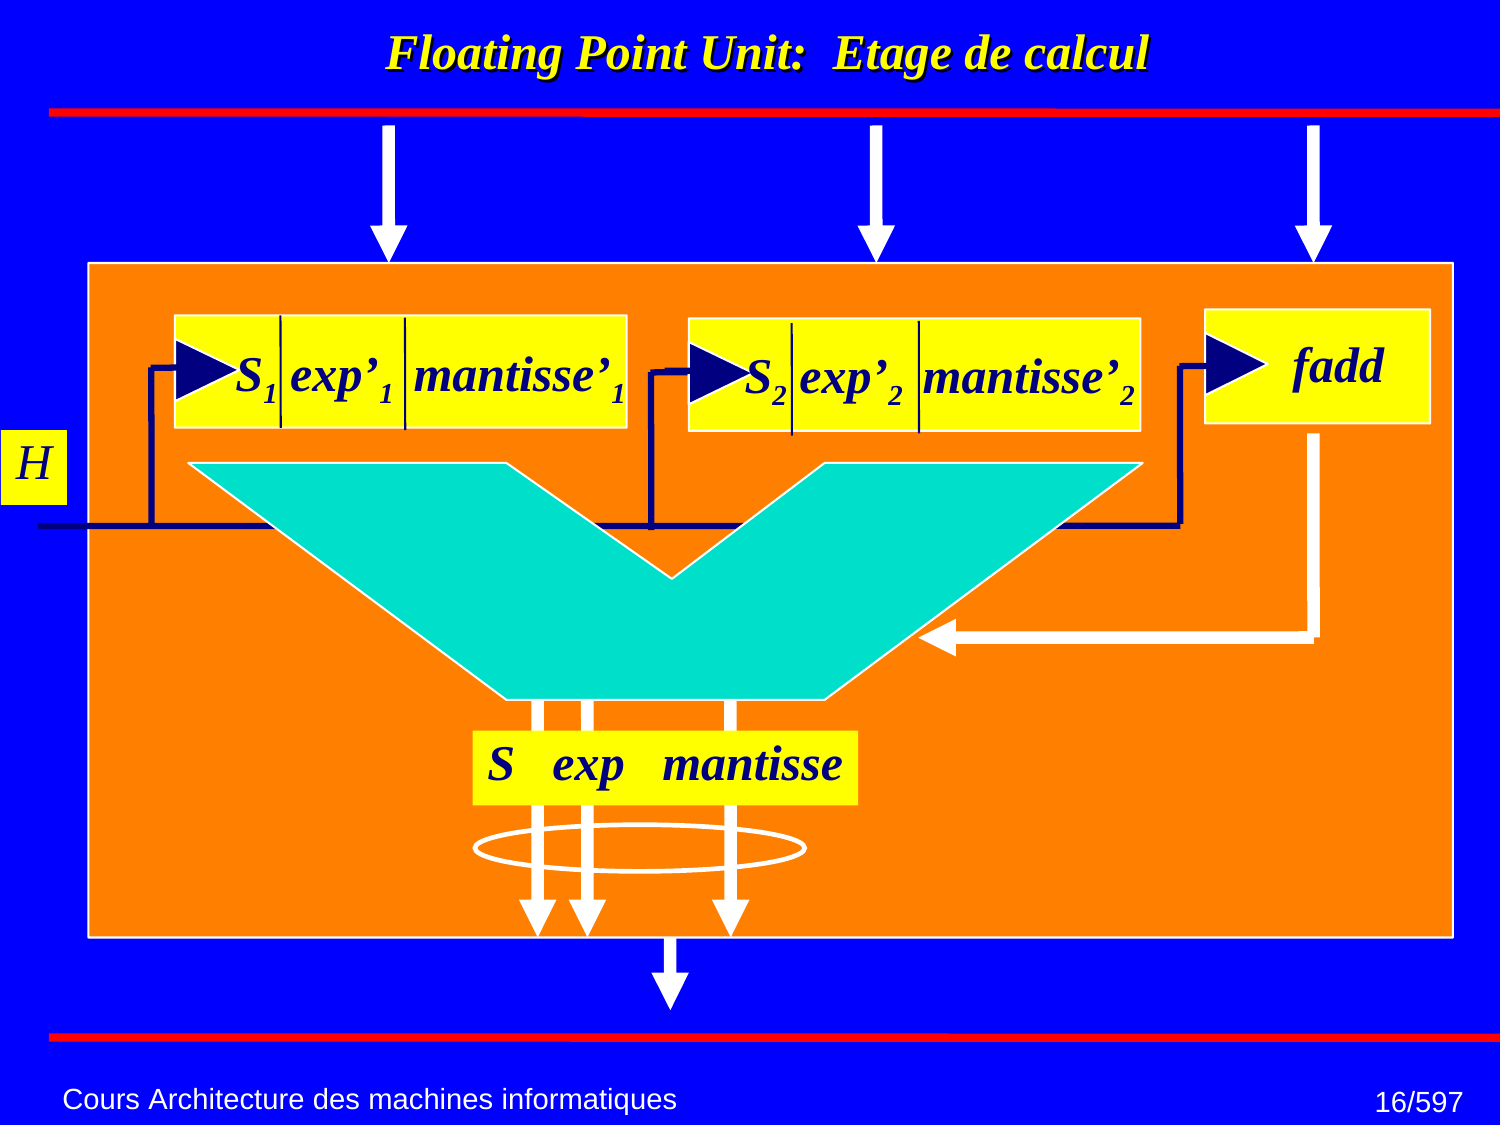

# Floating Point Unit: Etage de calcul
fadd
S1 exp’1 mantisse’1
S2 exp’2 mantisse’2
H
S exp mantisse